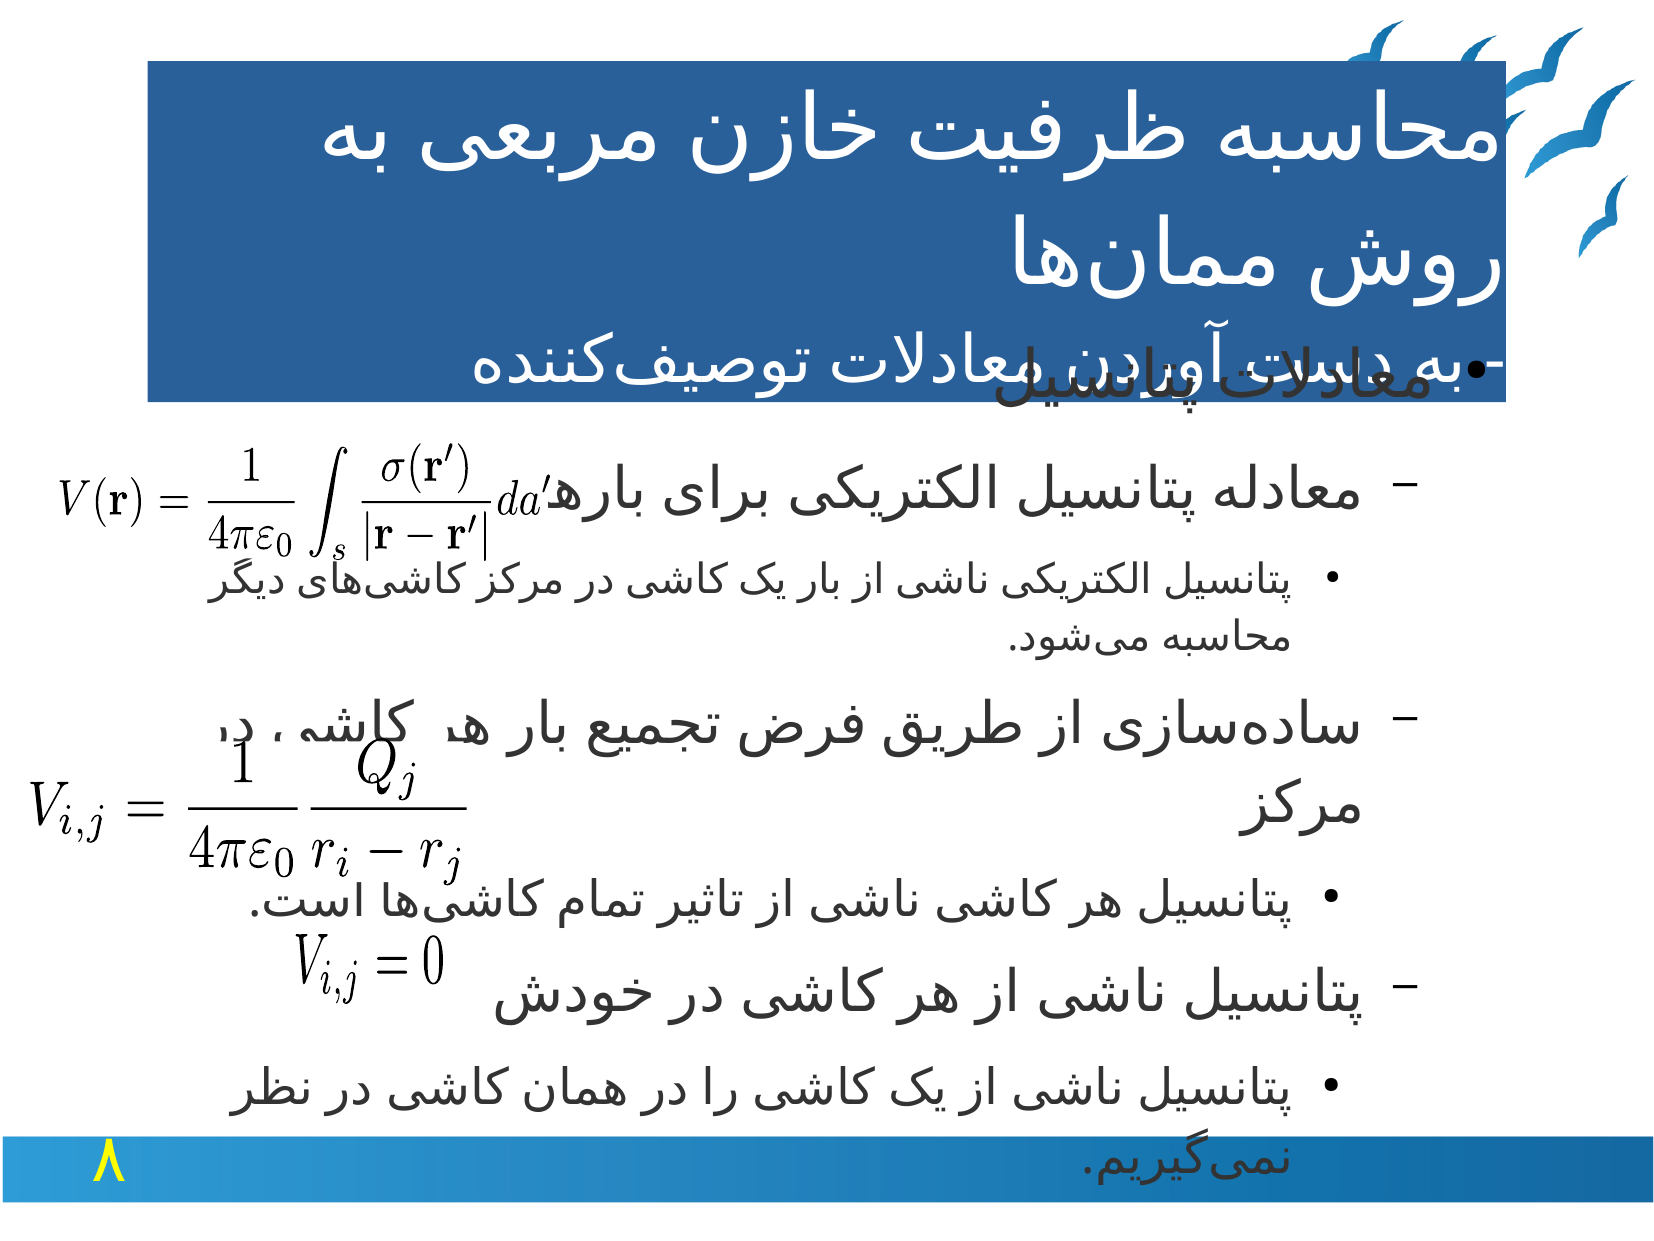

# محاسبه ظرفیت خازن مربعی به روش ممان‌ها - به دست آوردن معادلات توصیف‌کننده
معادلات پتانسیل
معادله پتانسیل الکتریکی برای بارهای سطحی
پتانسیل الکتریکی ناشی از بار یک کاشی در مرکز کاشی‌های دیگر محاسبه می‌شود.
ساده‌سازی از طریق فرض تجمیع بار هر کاشی در مرکز
پتانسیل هر کاشی ناشی از تاثیر تمام کاشی‌ها است.
پتانسیل ناشی از هر کاشی در خودش
پتانسیل ناشی از یک کاشی را در همان کاشی در نظر نمی‌گیریم.
 ۸